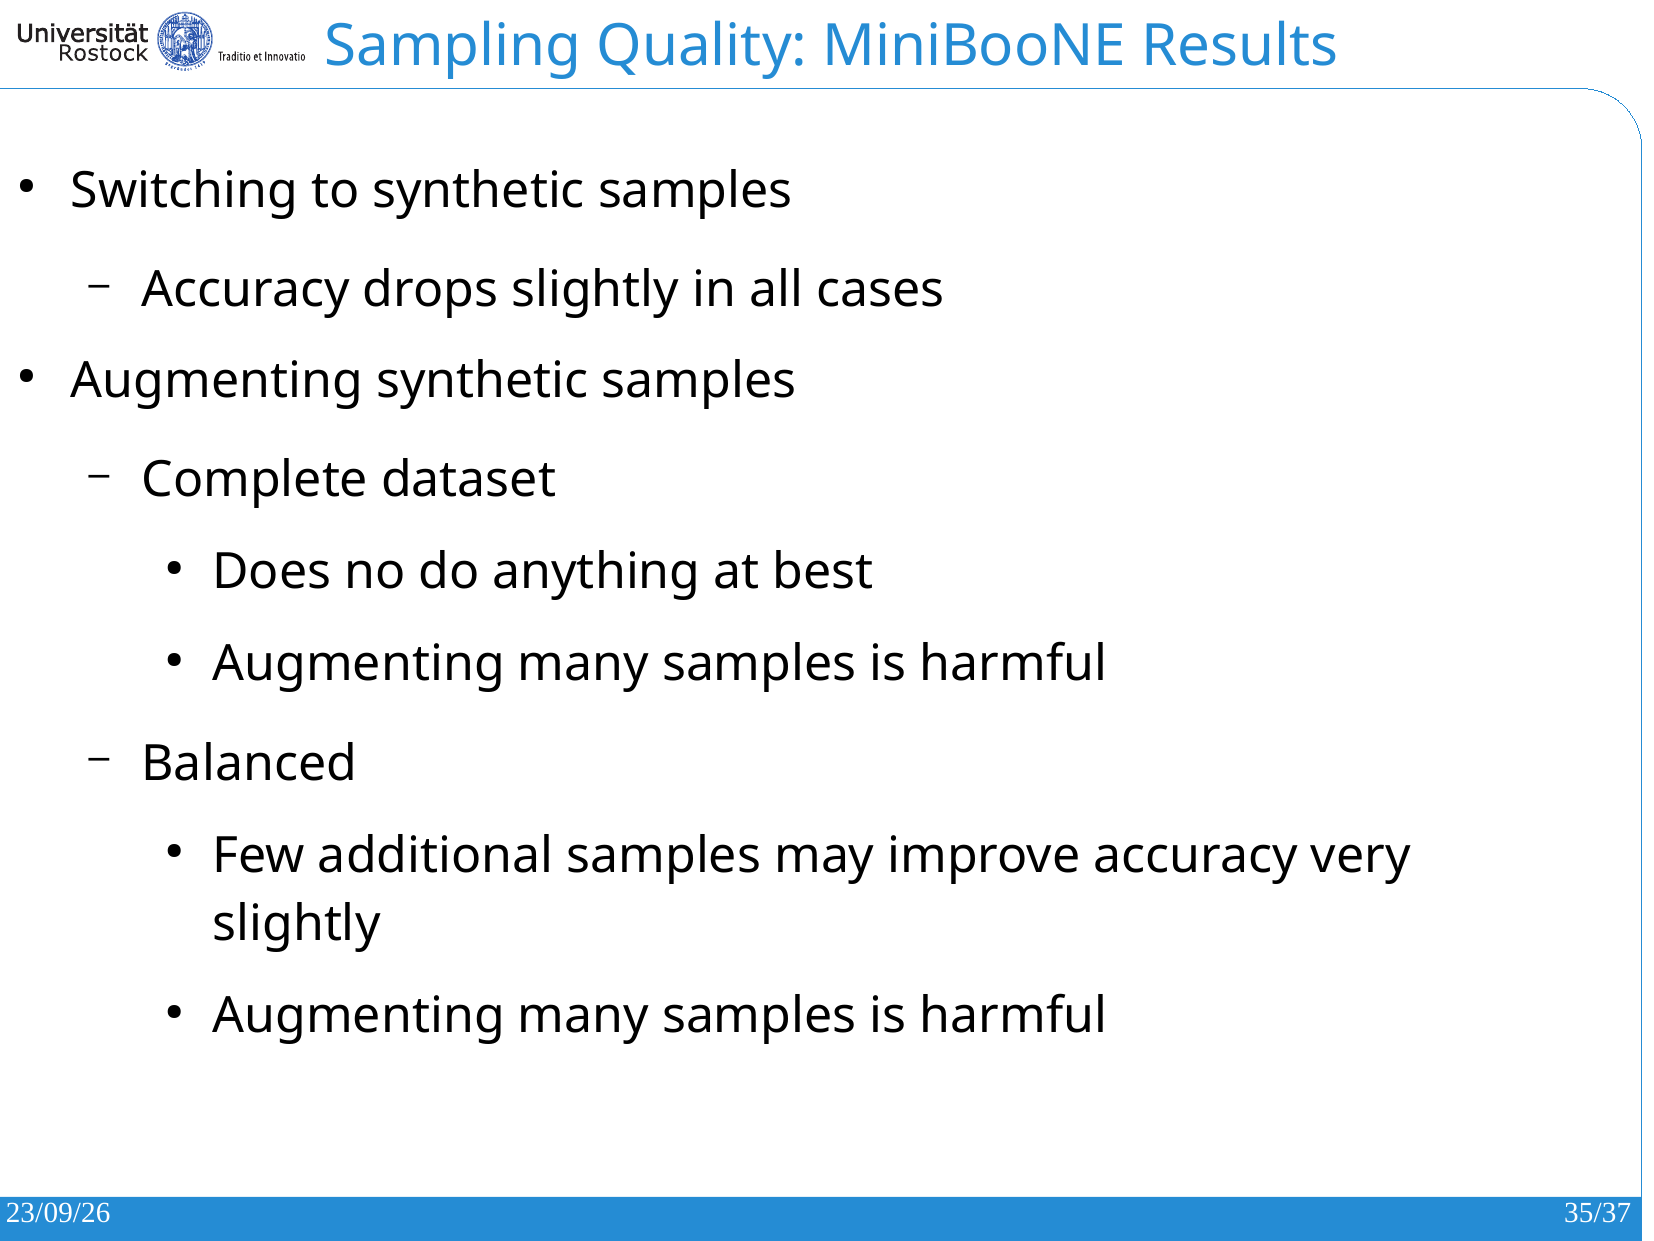

# Sampling Quality: MiniBooNE Results
Switching to synthetic samples
Accuracy drops slightly in all cases
Augmenting synthetic samples
Complete dataset
Does no do anything at best
Augmenting many samples is harmful
Balanced
Few additional samples may improve accuracy very slightly
Augmenting many samples is harmful